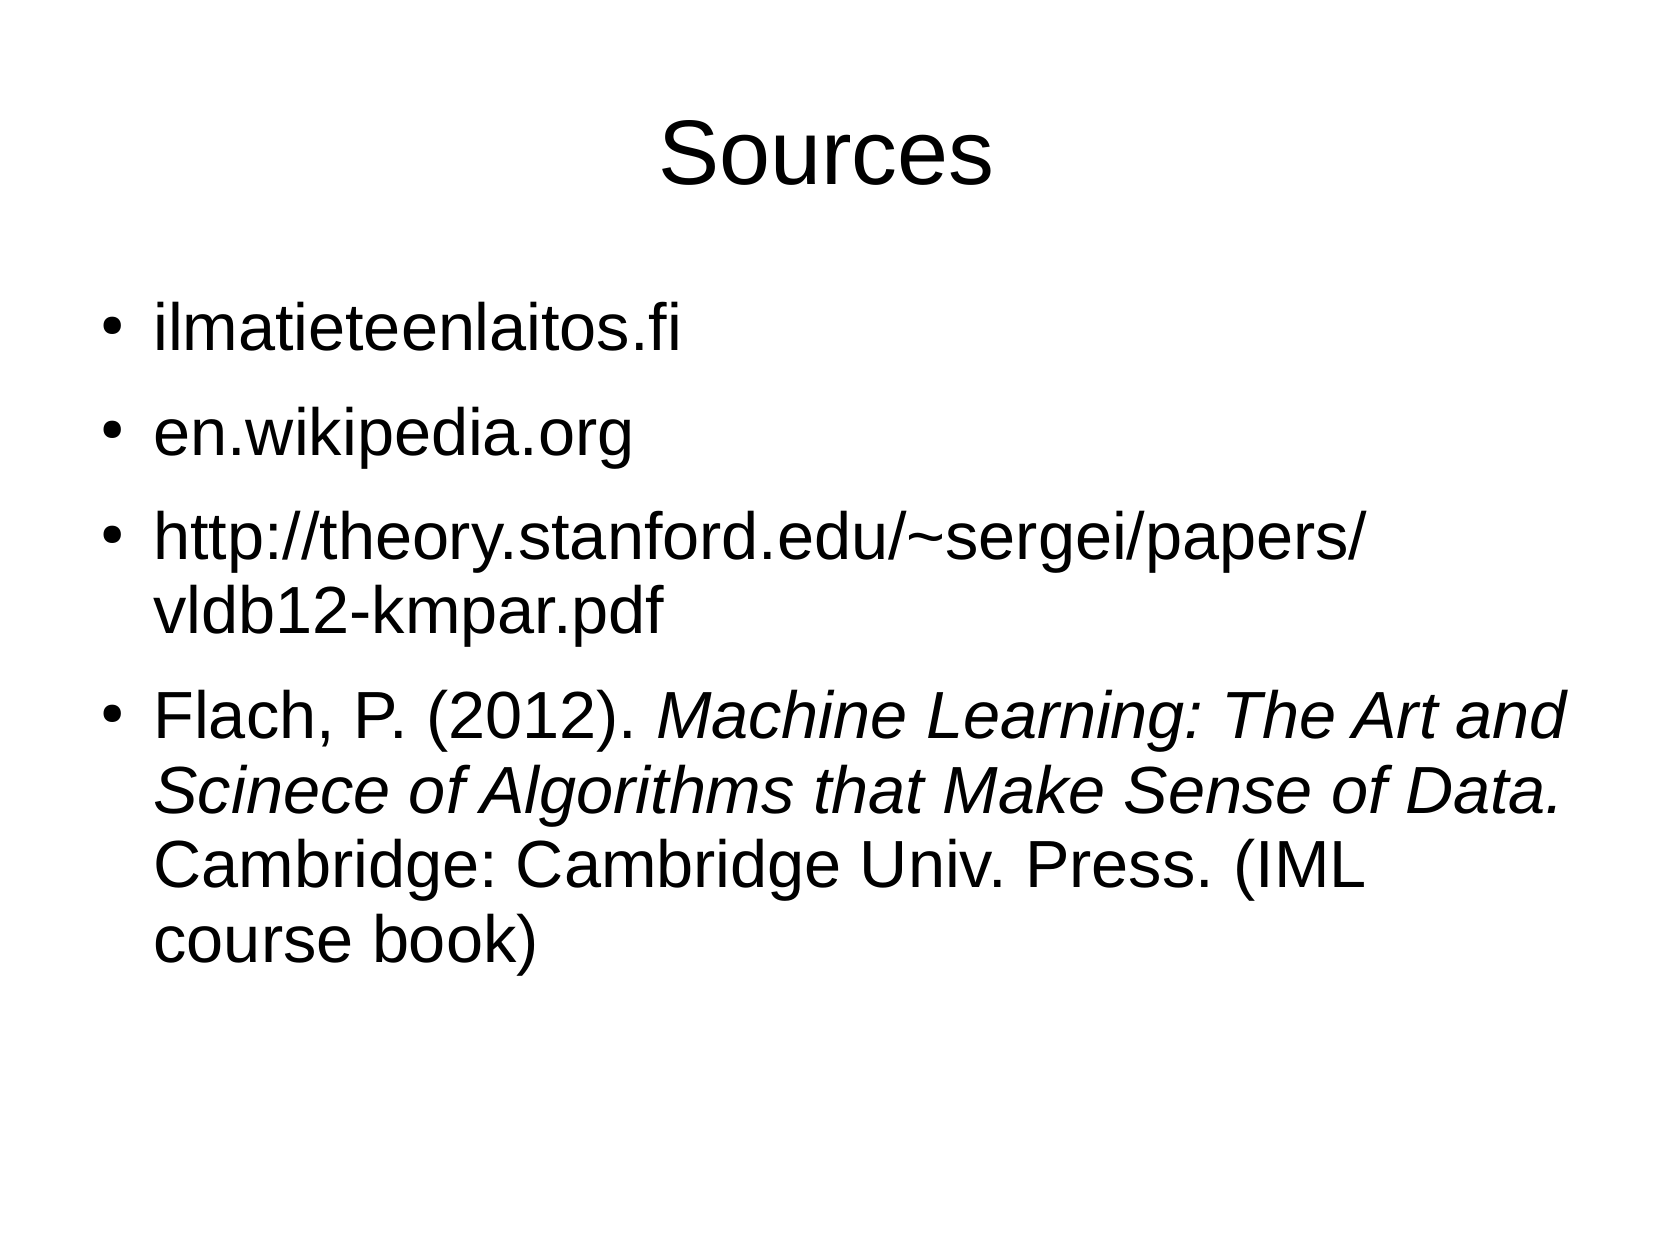

# Sources
ilmatieteenlaitos.fi
en.wikipedia.org
http://theory.stanford.edu/~sergei/papers/vldb12-kmpar.pdf
Flach, P. (2012). Machine Learning: The Art and Scinece of Algorithms that Make Sense of Data. Cambridge: Cambridge Univ. Press. (IML course book)